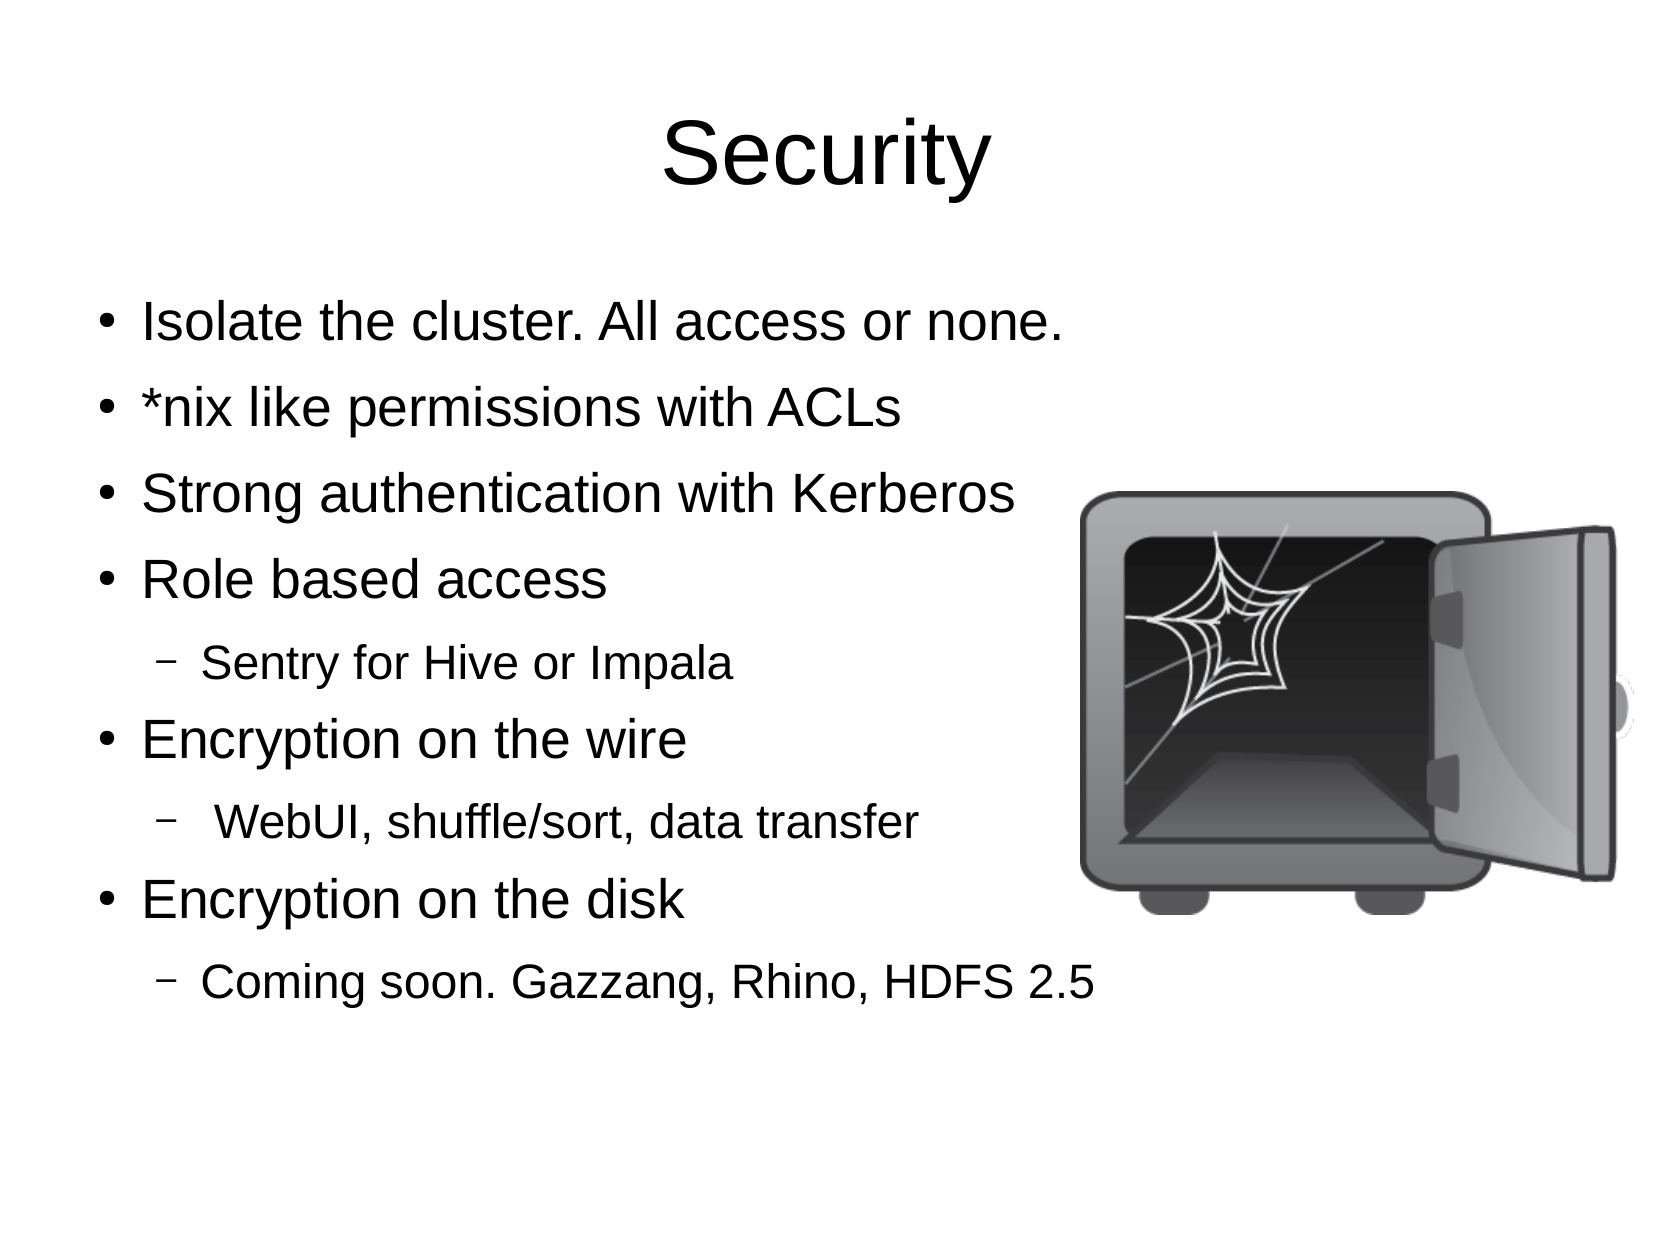

# Security
Isolate the cluster. All access or none.
*nix like permissions with ACLs
Strong authentication with Kerberos
Role based access
Sentry for Hive or Impala
Encryption on the wire
 WebUI, shuffle/sort, data transfer
Encryption on the disk
Coming soon. Gazzang, Rhino, HDFS 2.5